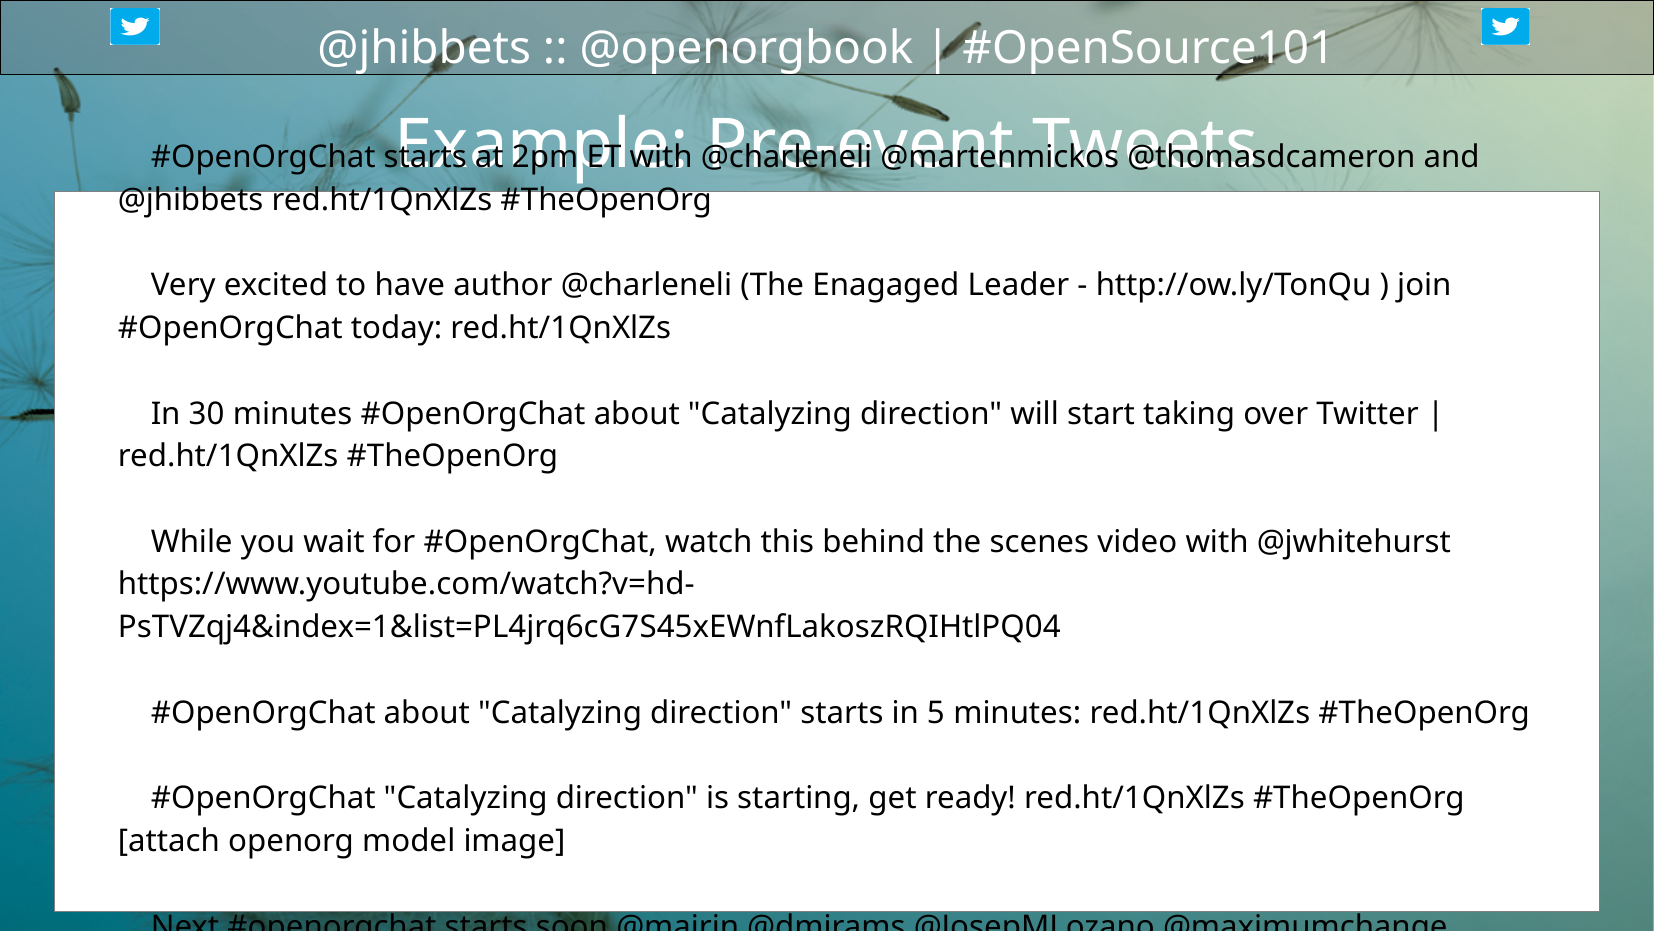

# Example: Pre-event Tweets
 #OpenOrgChat starts at 2pm ET with @charleneli @martenmickos @thomasdcameron and @jhibbets red.ht/1QnXlZs #TheOpenOrg
 Very excited to have author @charleneli (The Enagaged Leader - http://ow.ly/TonQu ) join #OpenOrgChat today: red.ht/1QnXlZs
 In 30 minutes #OpenOrgChat about "Catalyzing direction" will start taking over Twitter | red.ht/1QnXlZs #TheOpenOrg
 While you wait for #OpenOrgChat, watch this behind the scenes video with @jwhitehurst https://www.youtube.com/watch?v=hd-PsTVZqj4&index=1&list=PL4jrq6cG7S45xEWnfLakoszRQIHtlPQ04
 #OpenOrgChat about "Catalyzing direction" starts in 5 minutes: red.ht/1QnXlZs #TheOpenOrg
 #OpenOrgChat "Catalyzing direction" is starting, get ready! red.ht/1QnXlZs #TheOpenOrg [attach openorg model image]
 Next #openorgchat starts soon @mairin @dmirams @JosepMLozano @maximumchange @OpenMatt @lcongdon @brentholden @jackieyeaney @BryanZwan3